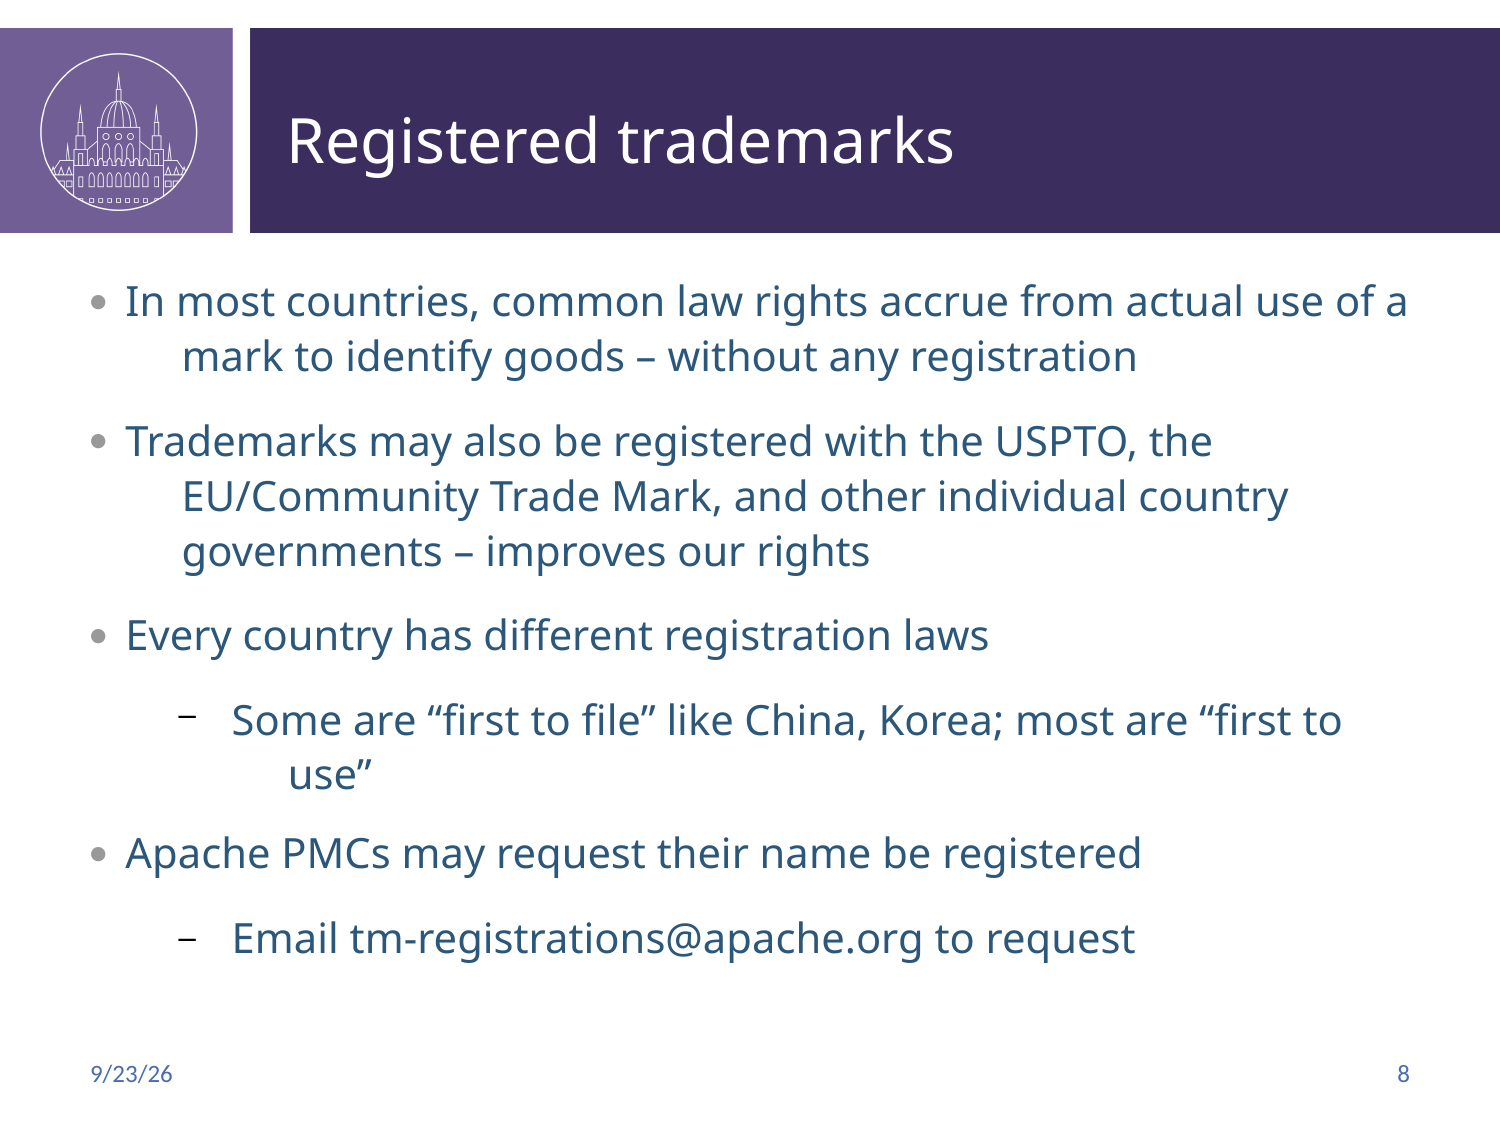

# Registered trademarks
In most countries, common law rights accrue from actual use of a mark to identify goods – without any registration
Trademarks may also be registered with the USPTO, the EU/Community Trade Mark, and other individual country governments – improves our rights
Every country has different registration laws
Some are “first to file” like China, Korea; most are “first to use”
Apache PMCs may request their name be registered
Email tm-registrations@apache.org to request